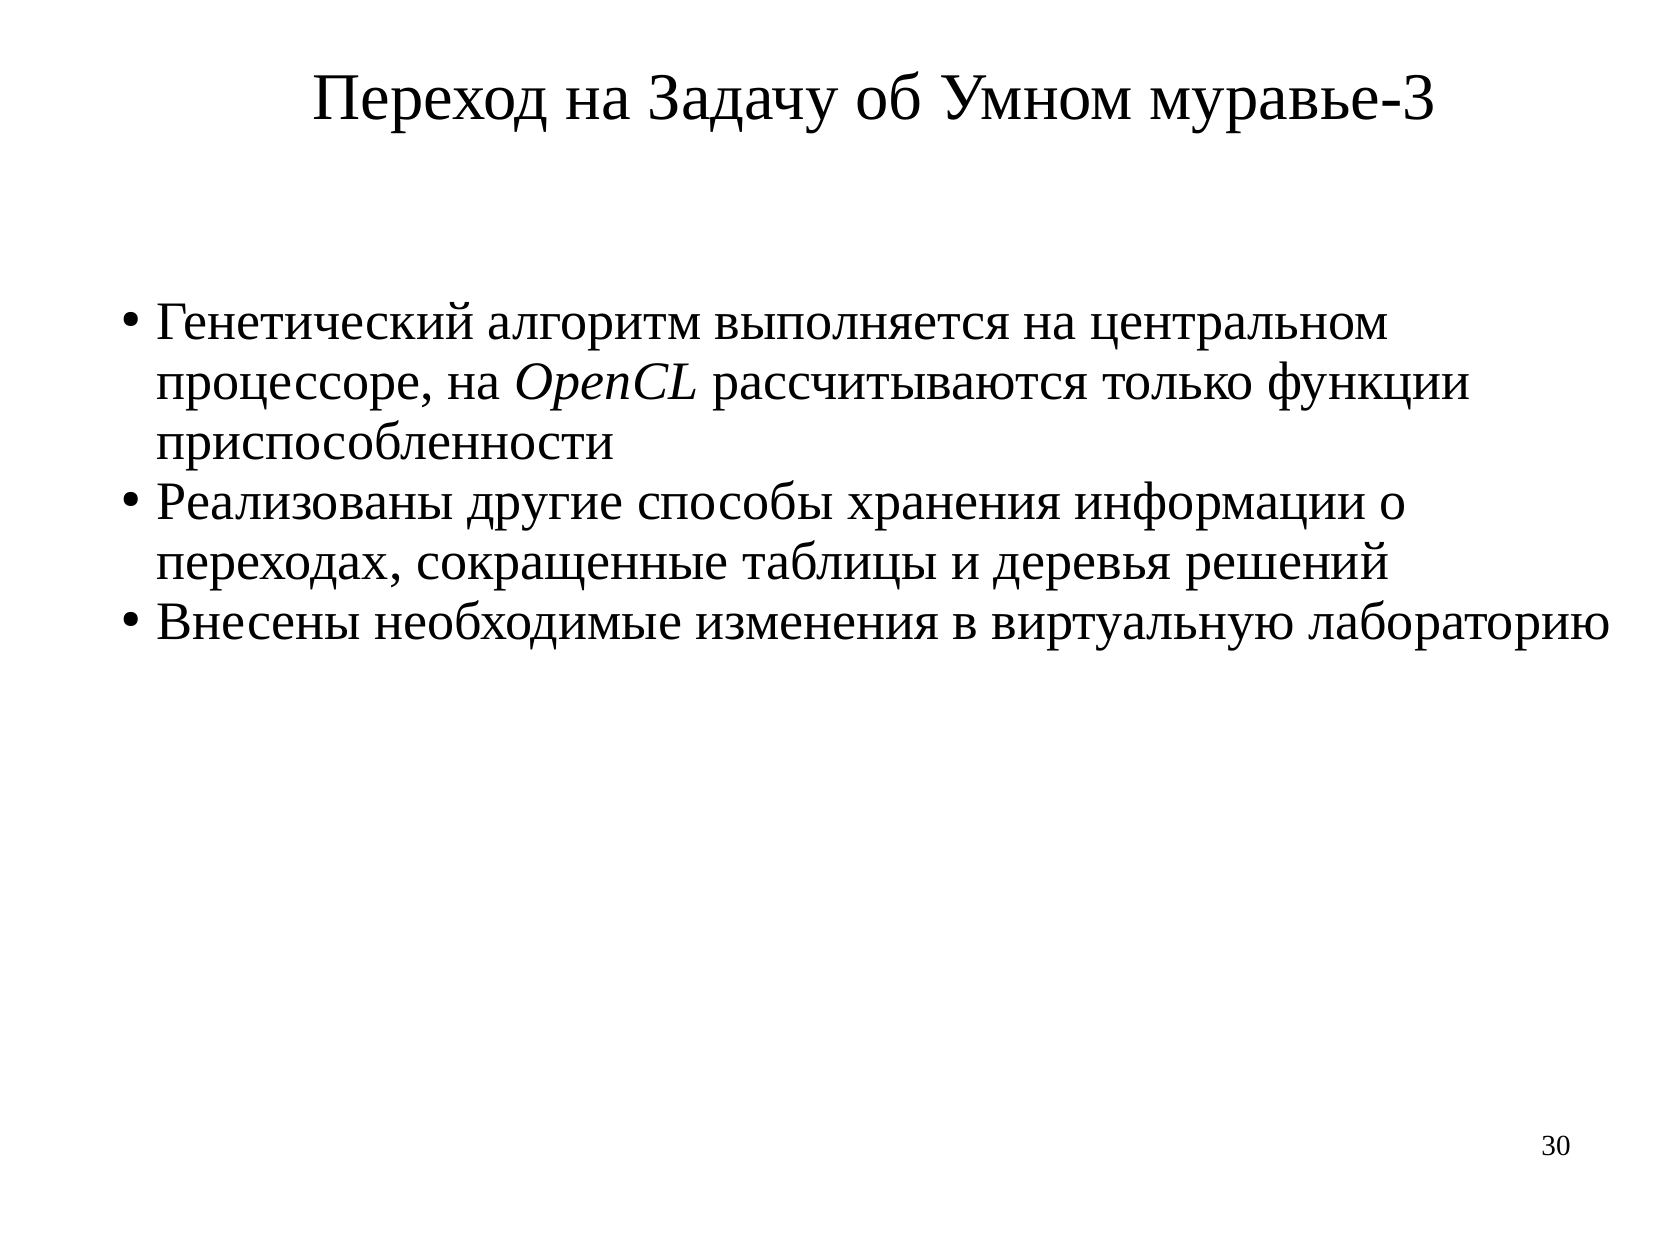

Переход на Задачу об Умном муравье-3
Генетический алгоритм выполняется на центральном
процессоре, на OpenCL рассчитываются только функции
приспособленности
Реализованы другие способы хранения информации о
переходах, сокращенные таблицы и деревья решений
Внесены необходимые изменения в виртуальную лабораторию
30